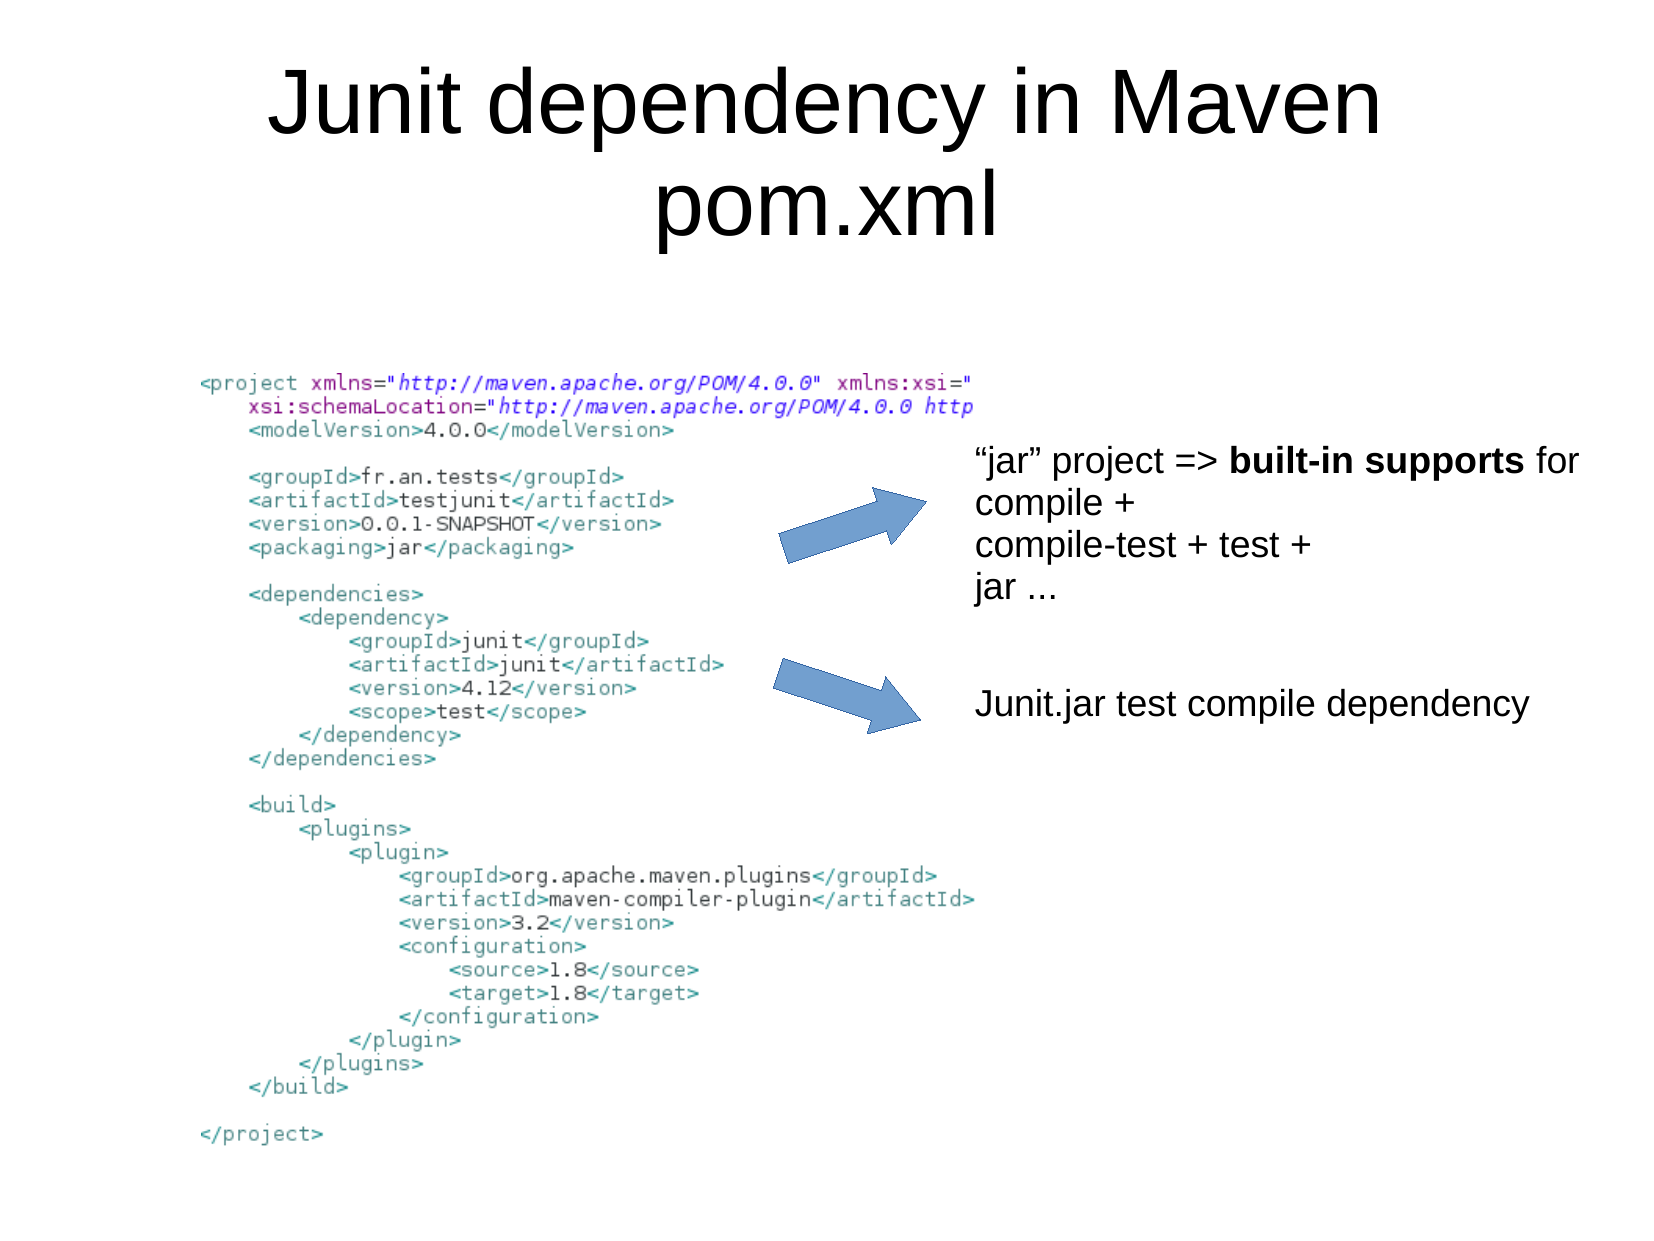

# Junit dependency in Maven pom.xml
“jar” project => built-in supports for
compile +
compile-test + test +
jar ...
Junit.jar test compile dependency